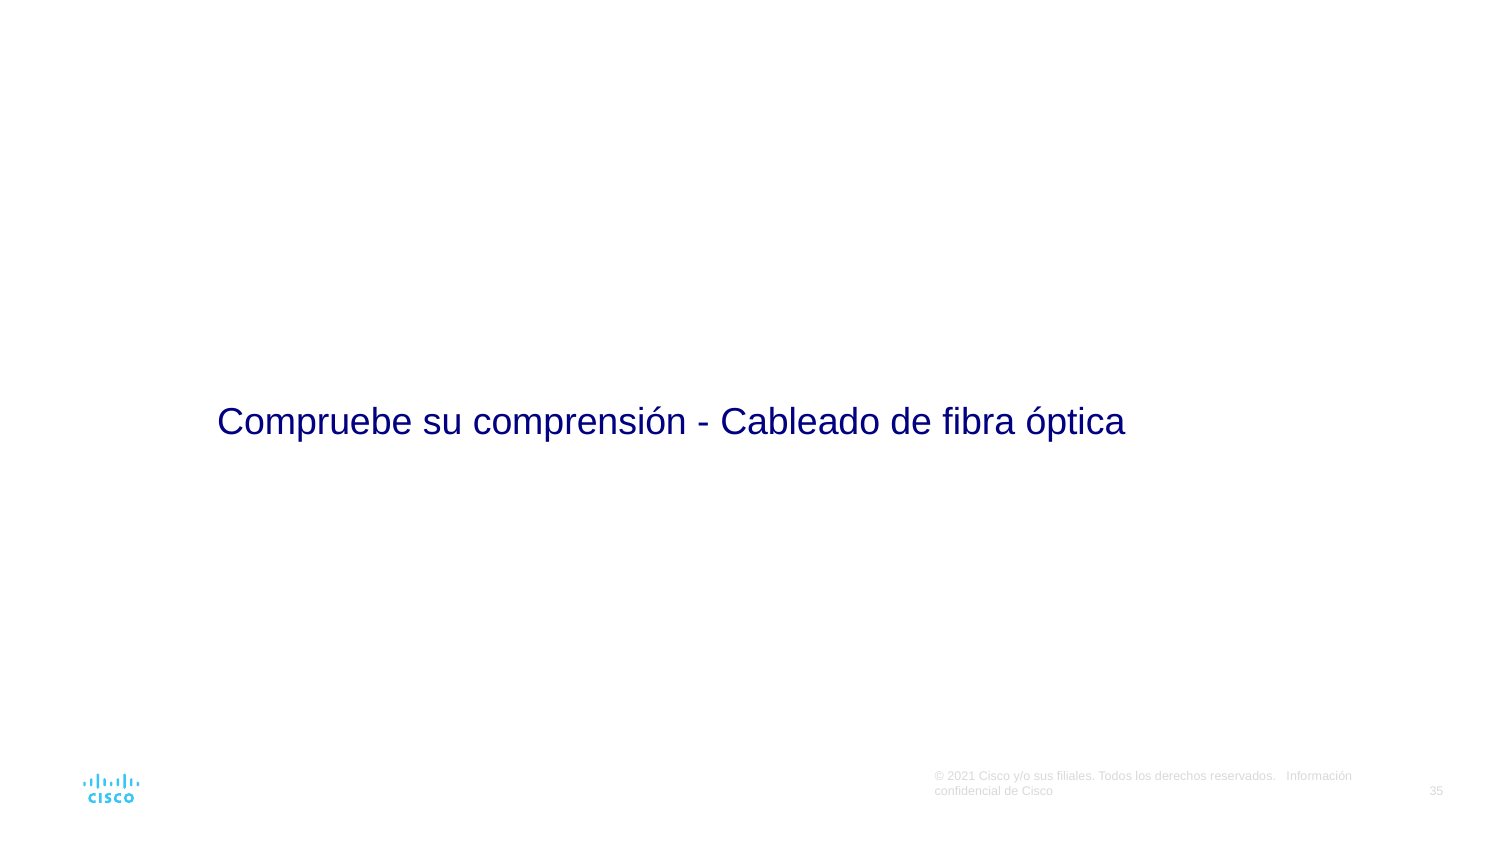

Compruebe su comprensión - Cableado de fibra óptica